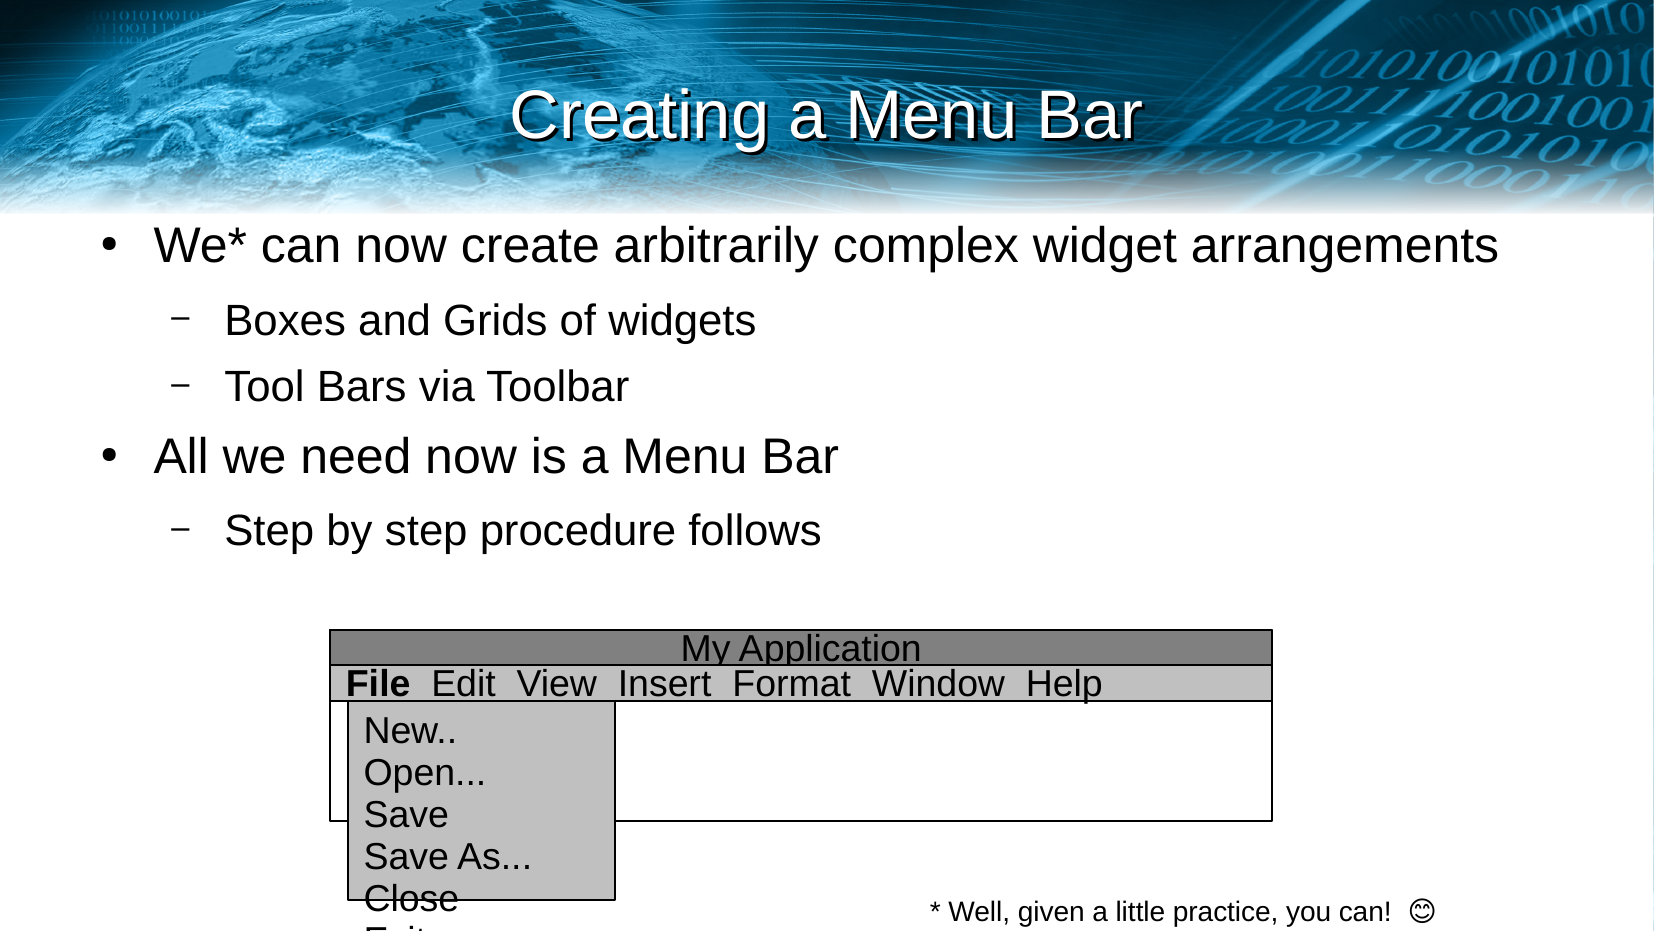

# Creating a Menu Bar
We* can now create arbitrarily complex widget arrangements
Boxes and Grids of widgets
Tool Bars via Toolbar
All we need now is a Menu Bar
Step by step procedure follows
My Application
File Edit View Insert Format Window Help
New..
Open...
Save
Save As...
Close
Exit
* Well, given a little practice, you can! 😊